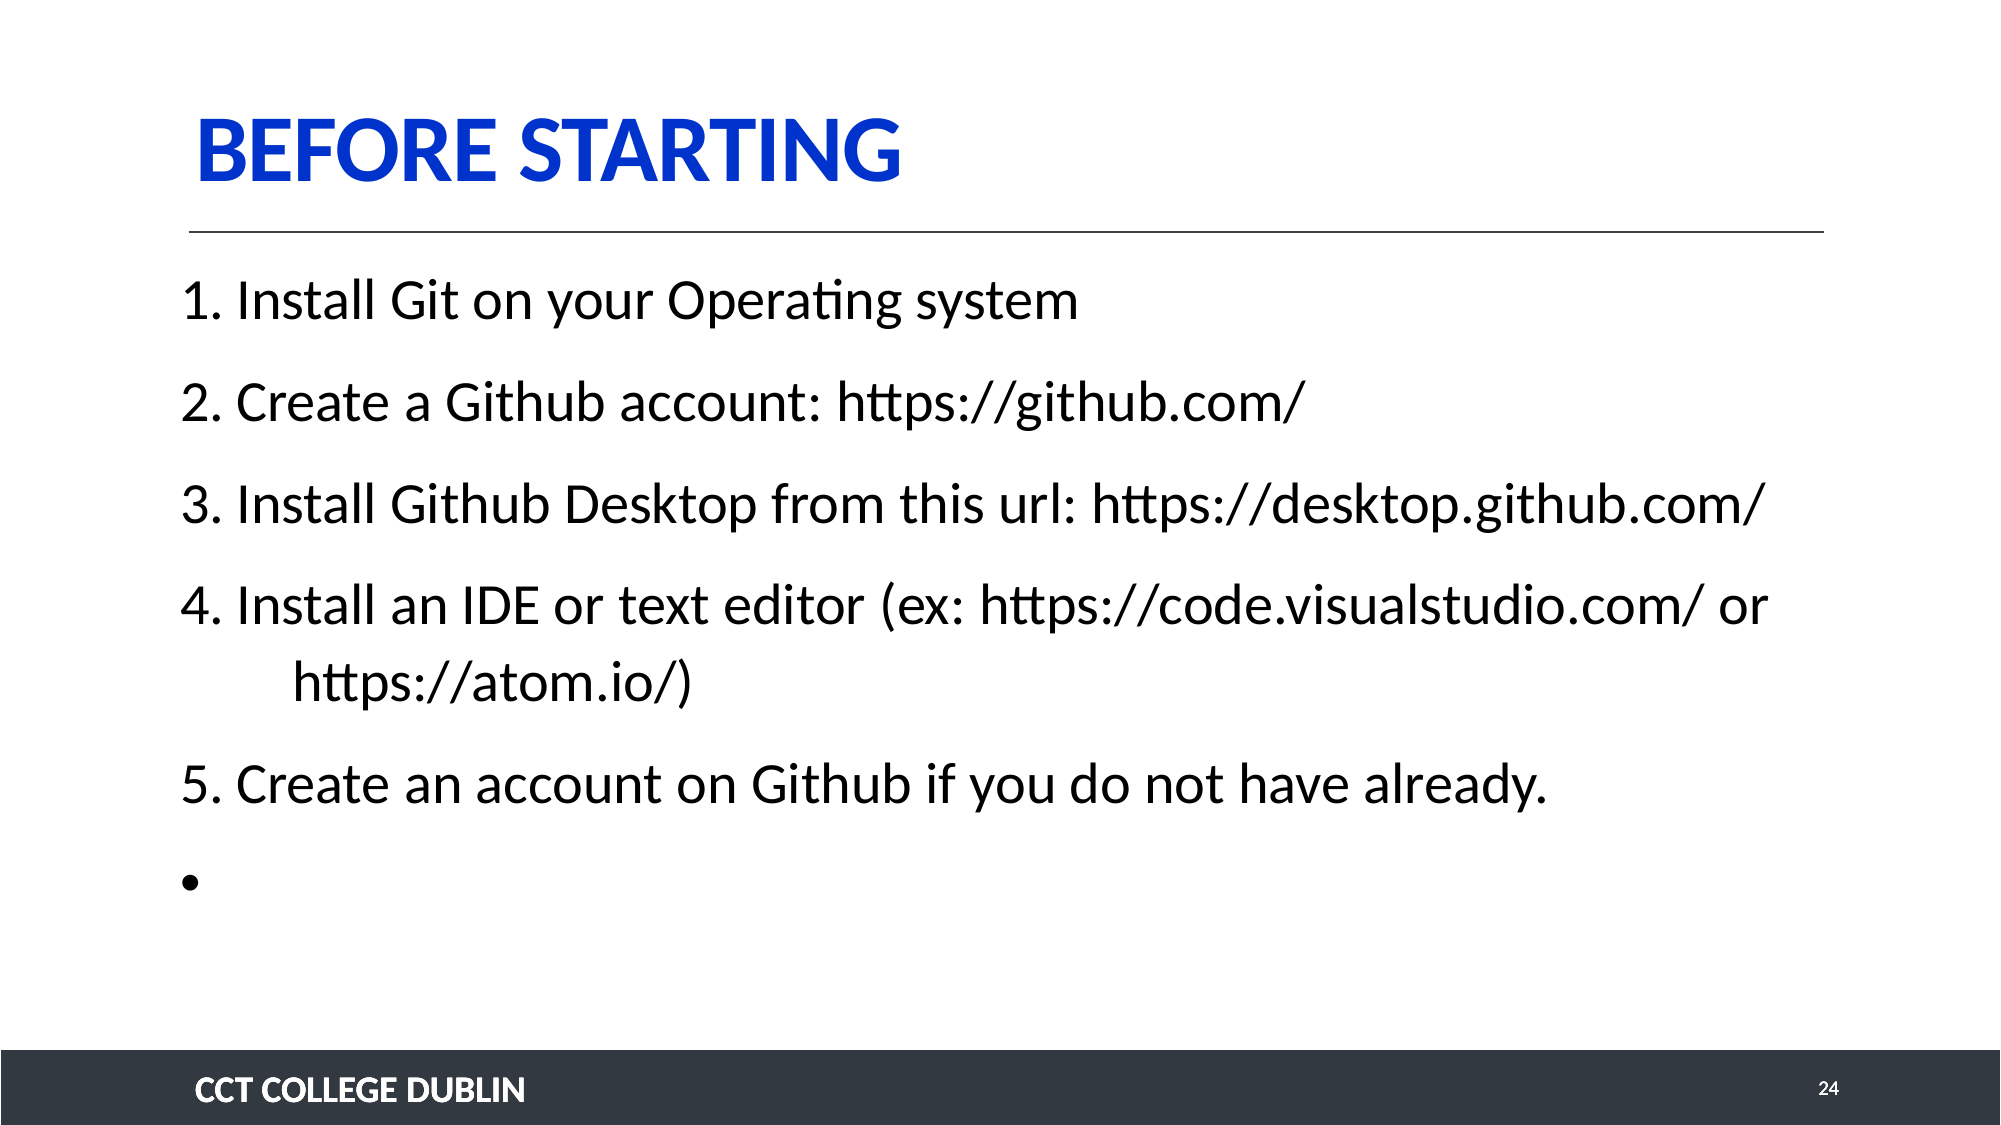

# BEFORE STARTING
Install Git on your Operating system
Create a Github account: https://github.com/
Install Github Desktop from this url: https://desktop.github.com/
Install an IDE or text editor (ex: https://code.visualstudio.com/ or https://atom.io/)
Create an account on Github if you do not have already.
CCT COLLEGE DUBLIN
CCT COLLEGE DUBLIN
CCT COLLEGE DUBLIN
24
24
24